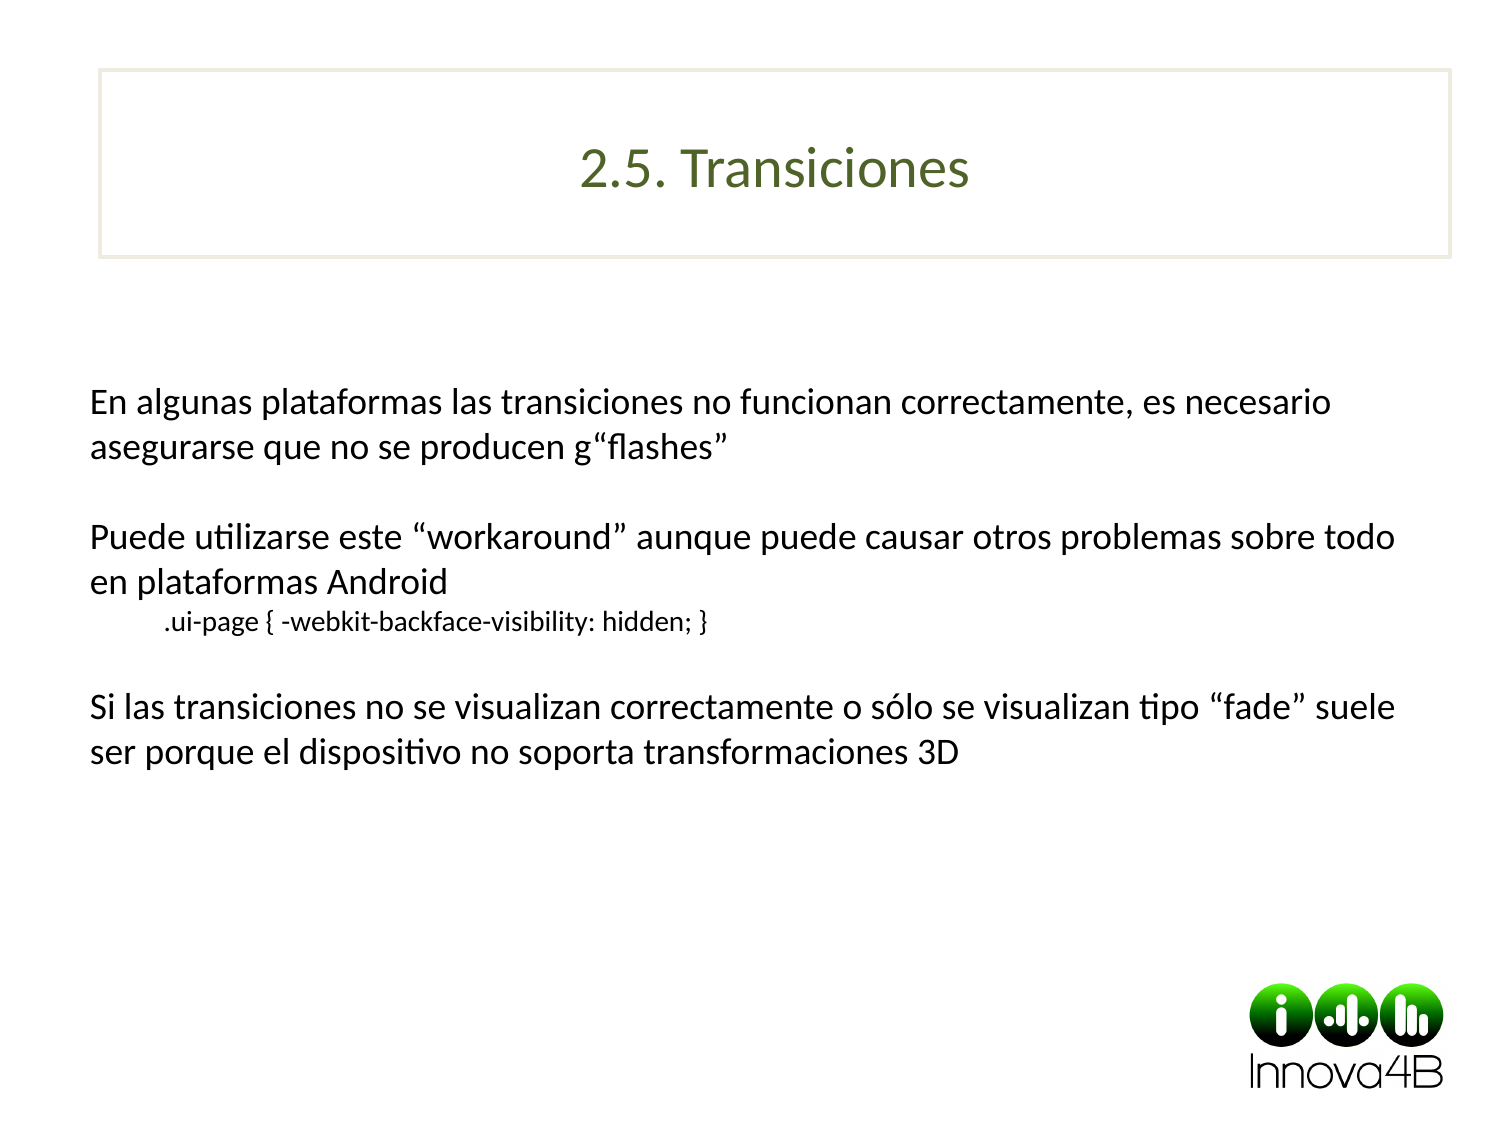

2.5. Transiciones
En algunas plataformas las transiciones no funcionan correctamente, es necesario asegurarse que no se producen g“flashes”
Puede utilizarse este “workaround” aunque puede causar otros problemas sobre todo en plataformas Android
	.ui-page { -webkit-backface-visibility: hidden; }
Si las transiciones no se visualizan correctamente o sólo se visualizan tipo “fade” suele ser porque el dispositivo no soporta transformaciones 3D